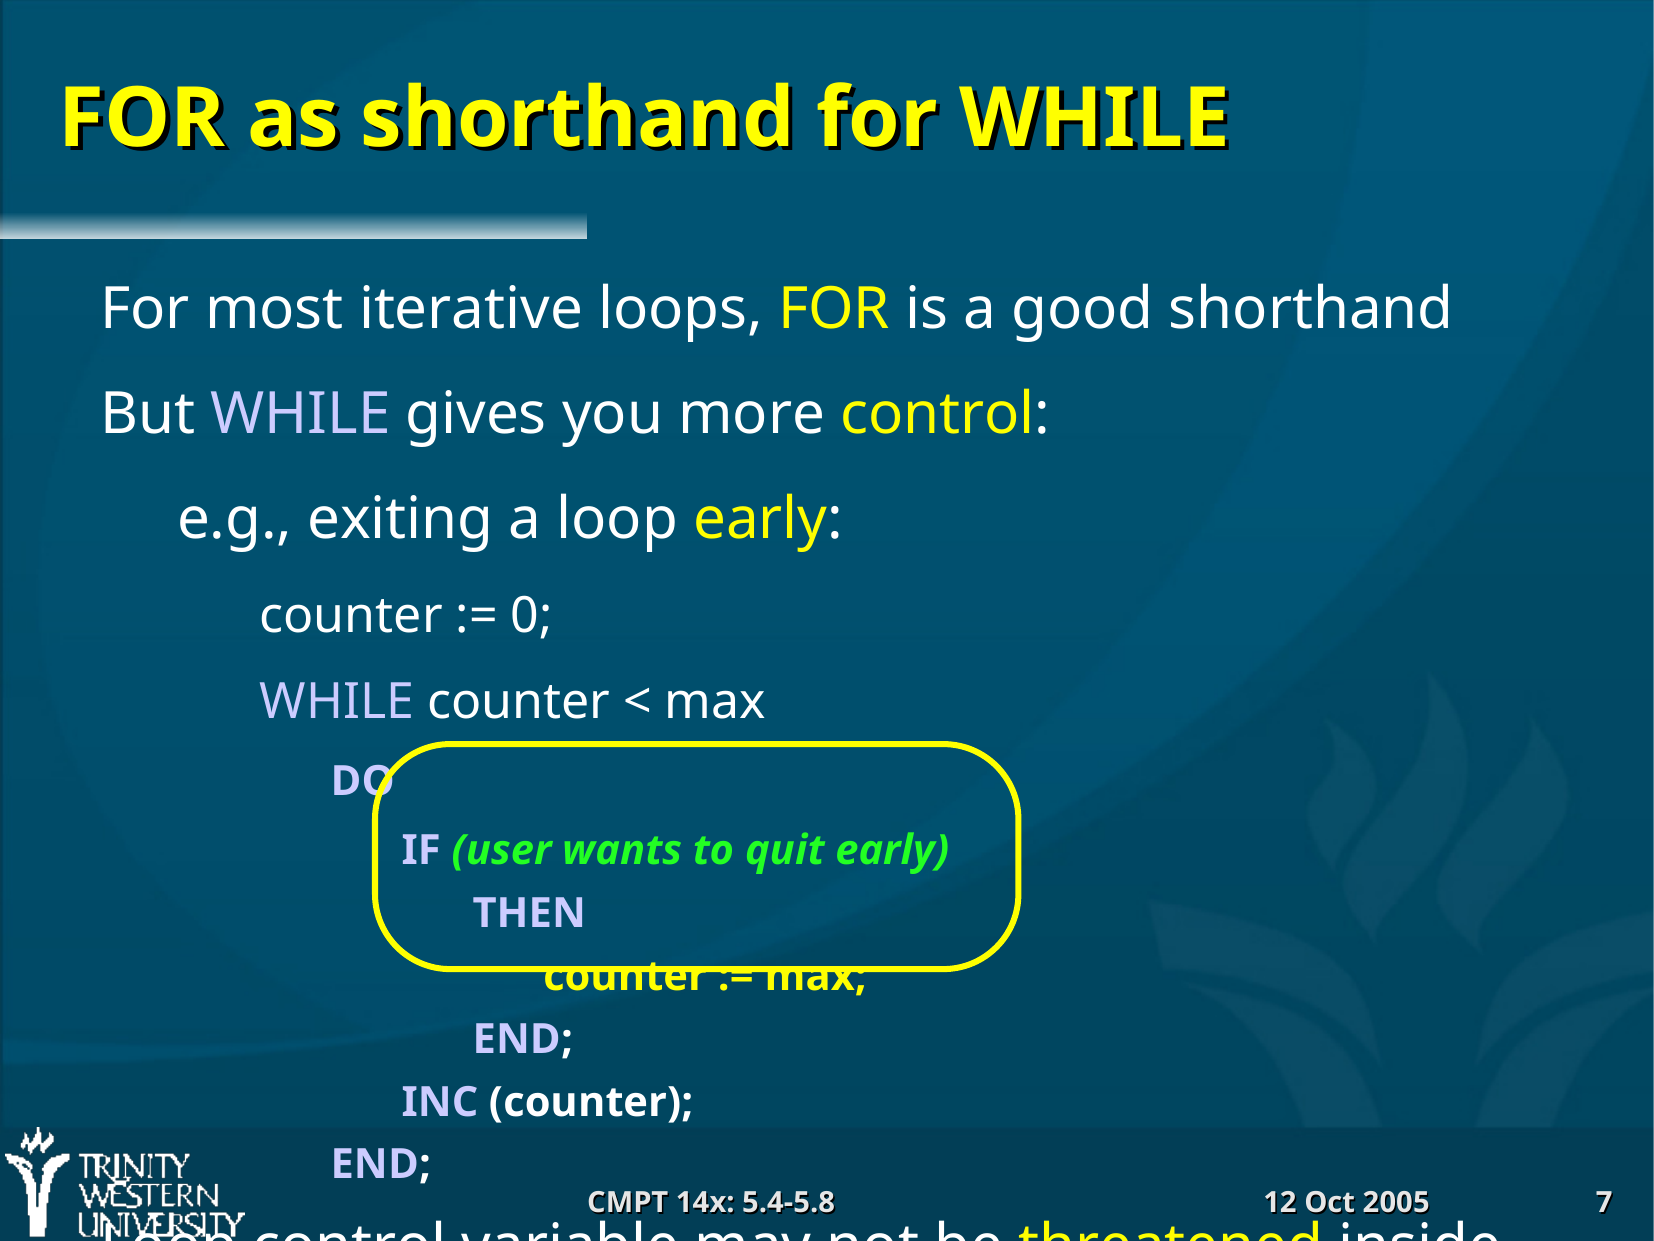

# FOR as shorthand for WHILE
For most iterative loops, FOR is a good shorthand
But WHILE gives you more control:
e.g., exiting a loop early:
counter := 0;
WHILE counter < max
DO
IF (user wants to quit early)
THEN
counter := max;
END;
INC (counter);
END;
Loop control variable may not be threatened inside FOR
CMPT 14x: 5.4-5.8
12 Oct 2005
7